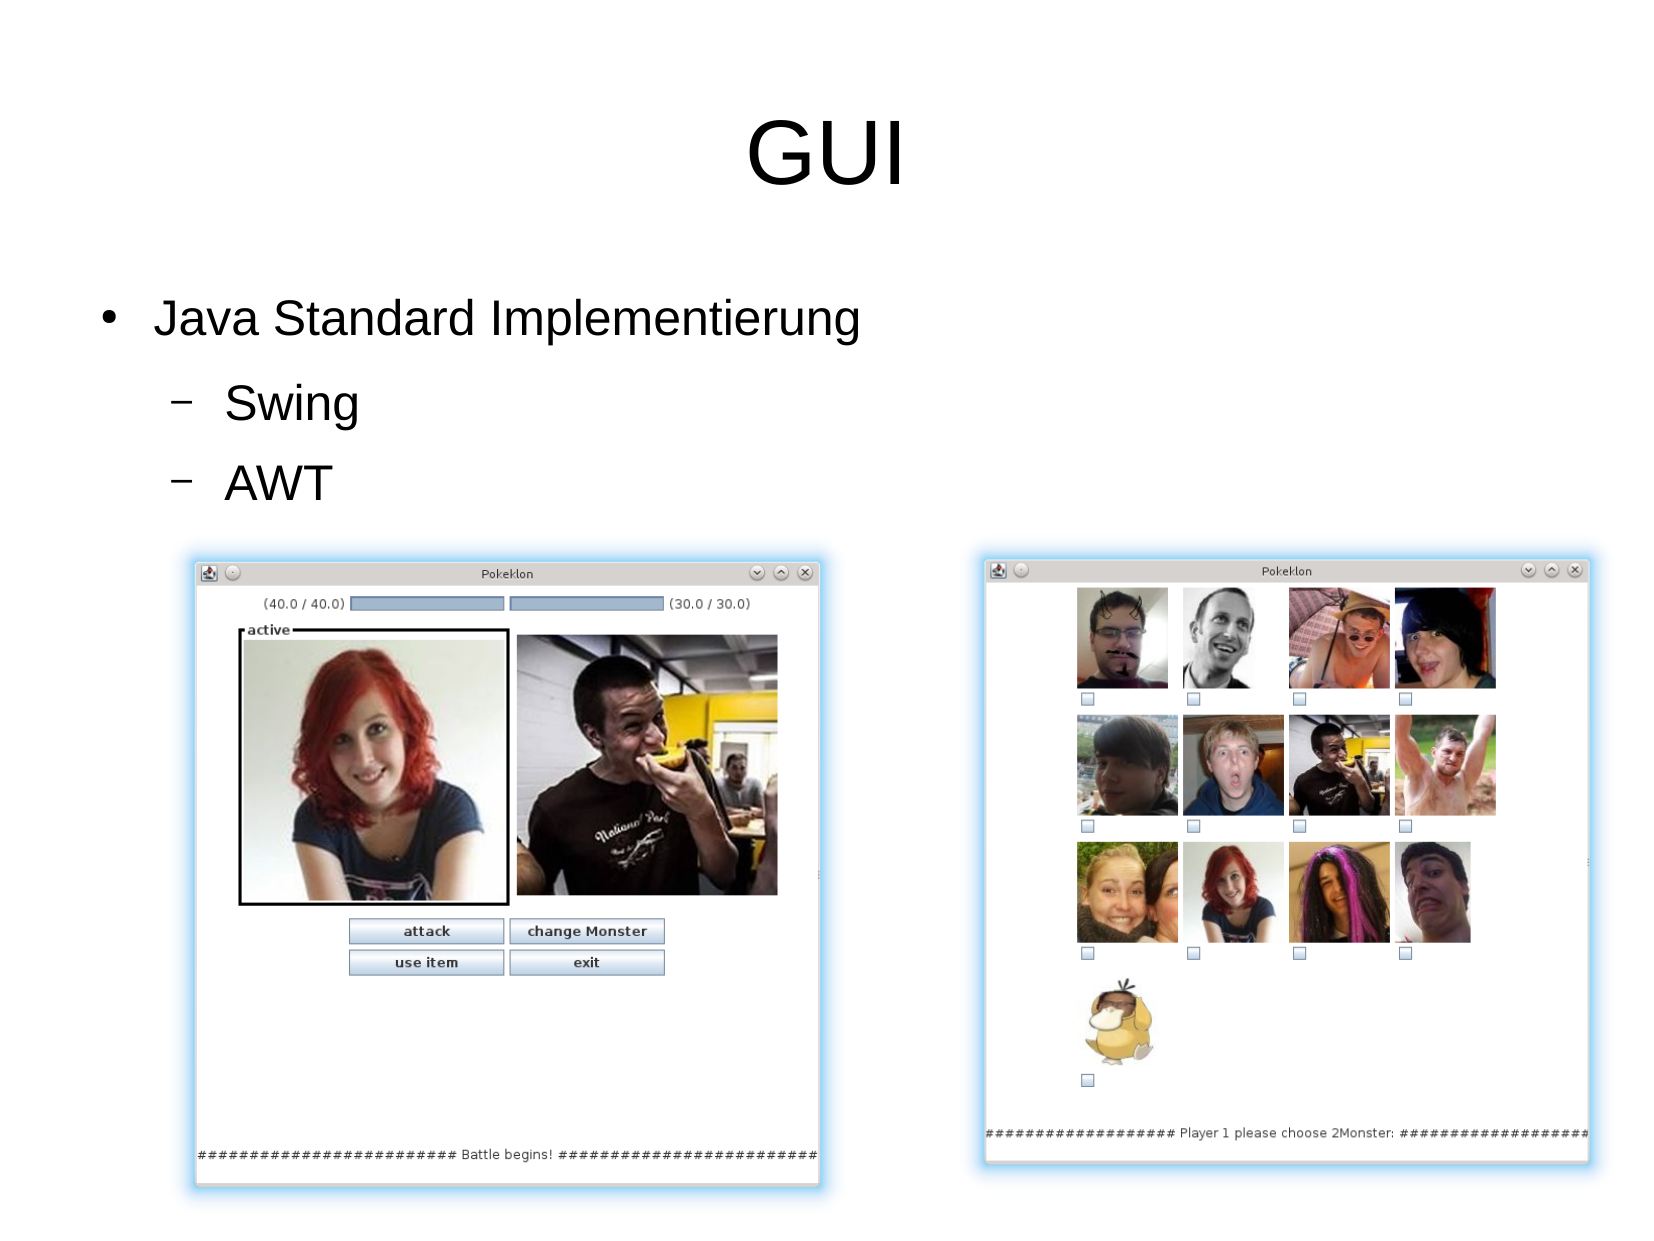

# GUI
Java Standard Implementierung
Swing
AWT